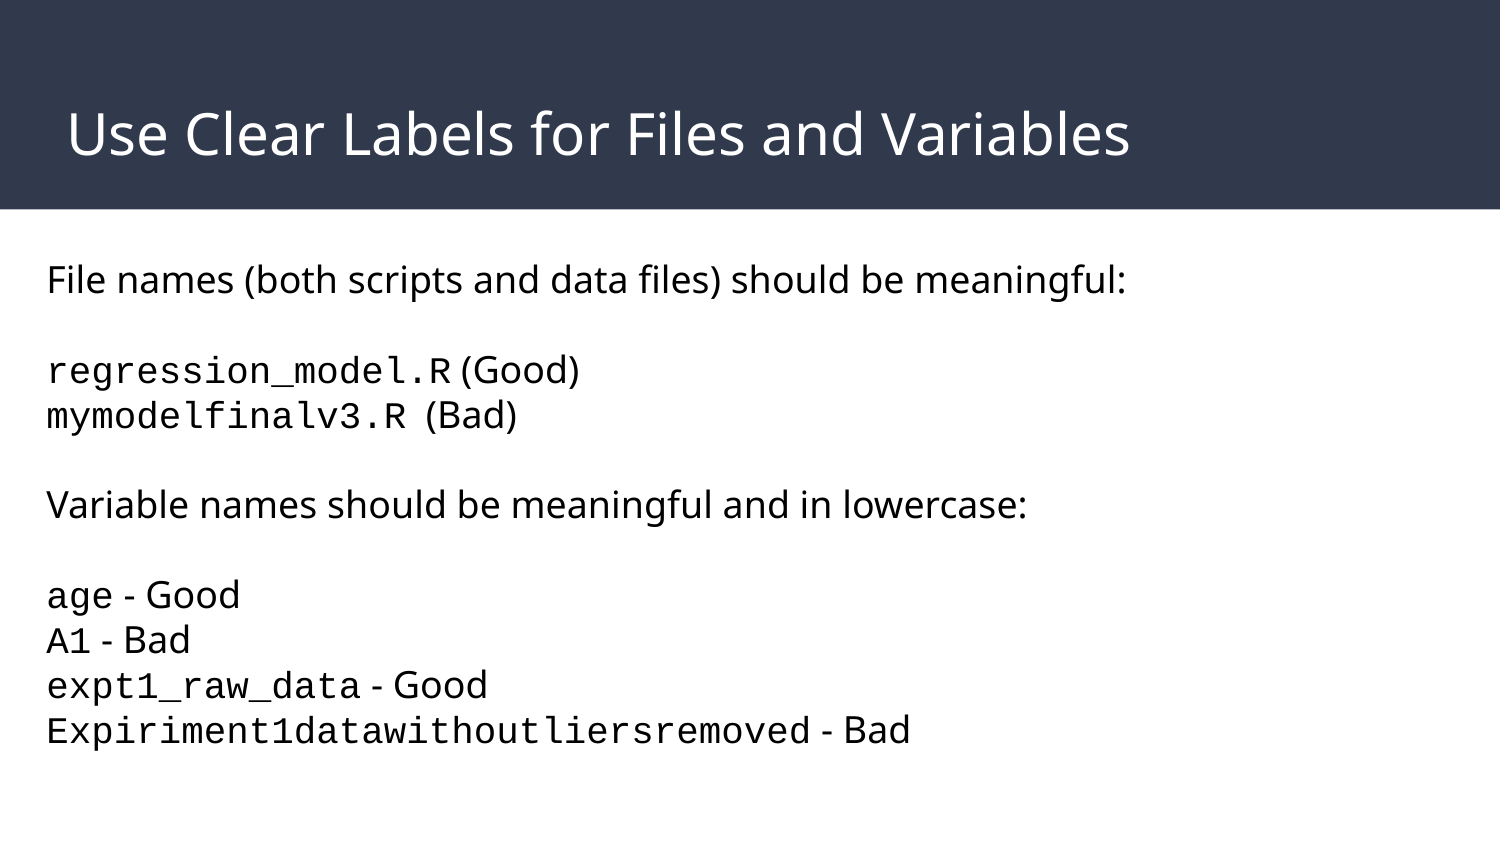

# Use Clear Labels for Files and Variables
File names (both scripts and data files) should be meaningful:
regression_model.R (Good)
mymodelfinalv3.R (Bad)
Variable names should be meaningful and in lowercase:
age - Good
A1 - Bad
expt1_raw_data - Good
Expiriment1datawithoutliersremoved - Bad